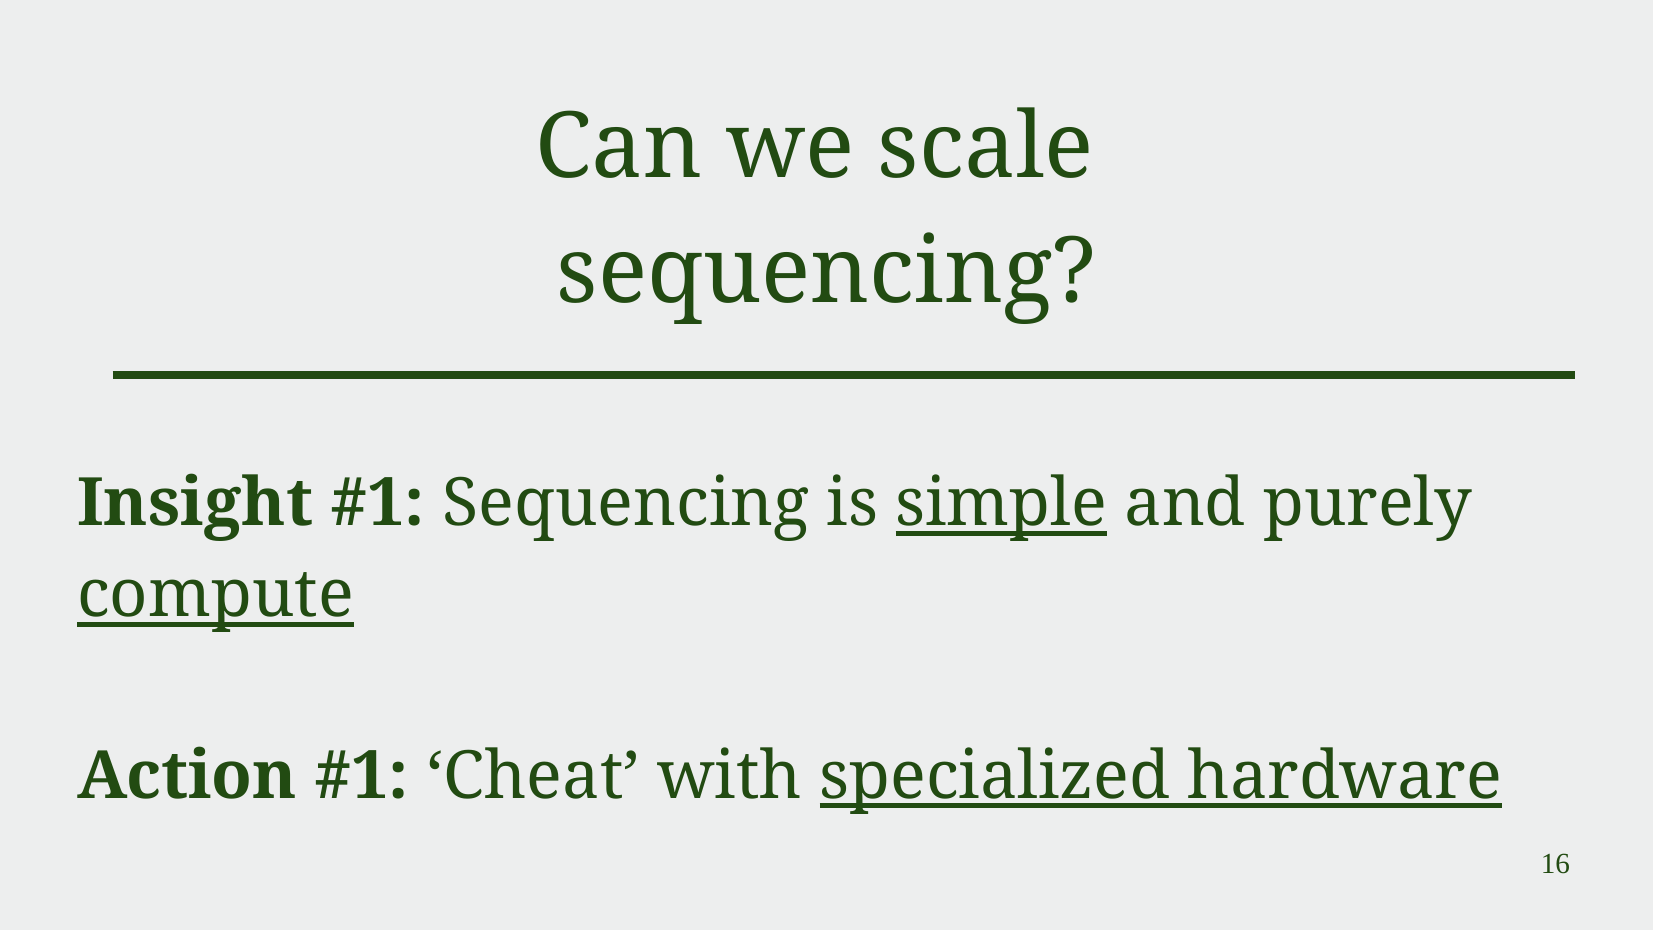

# Can we scale
sequencing?
Insight #1: Sequencing is simple and purely compute
Action #1: ‘Cheat’ with specialized hardware
16